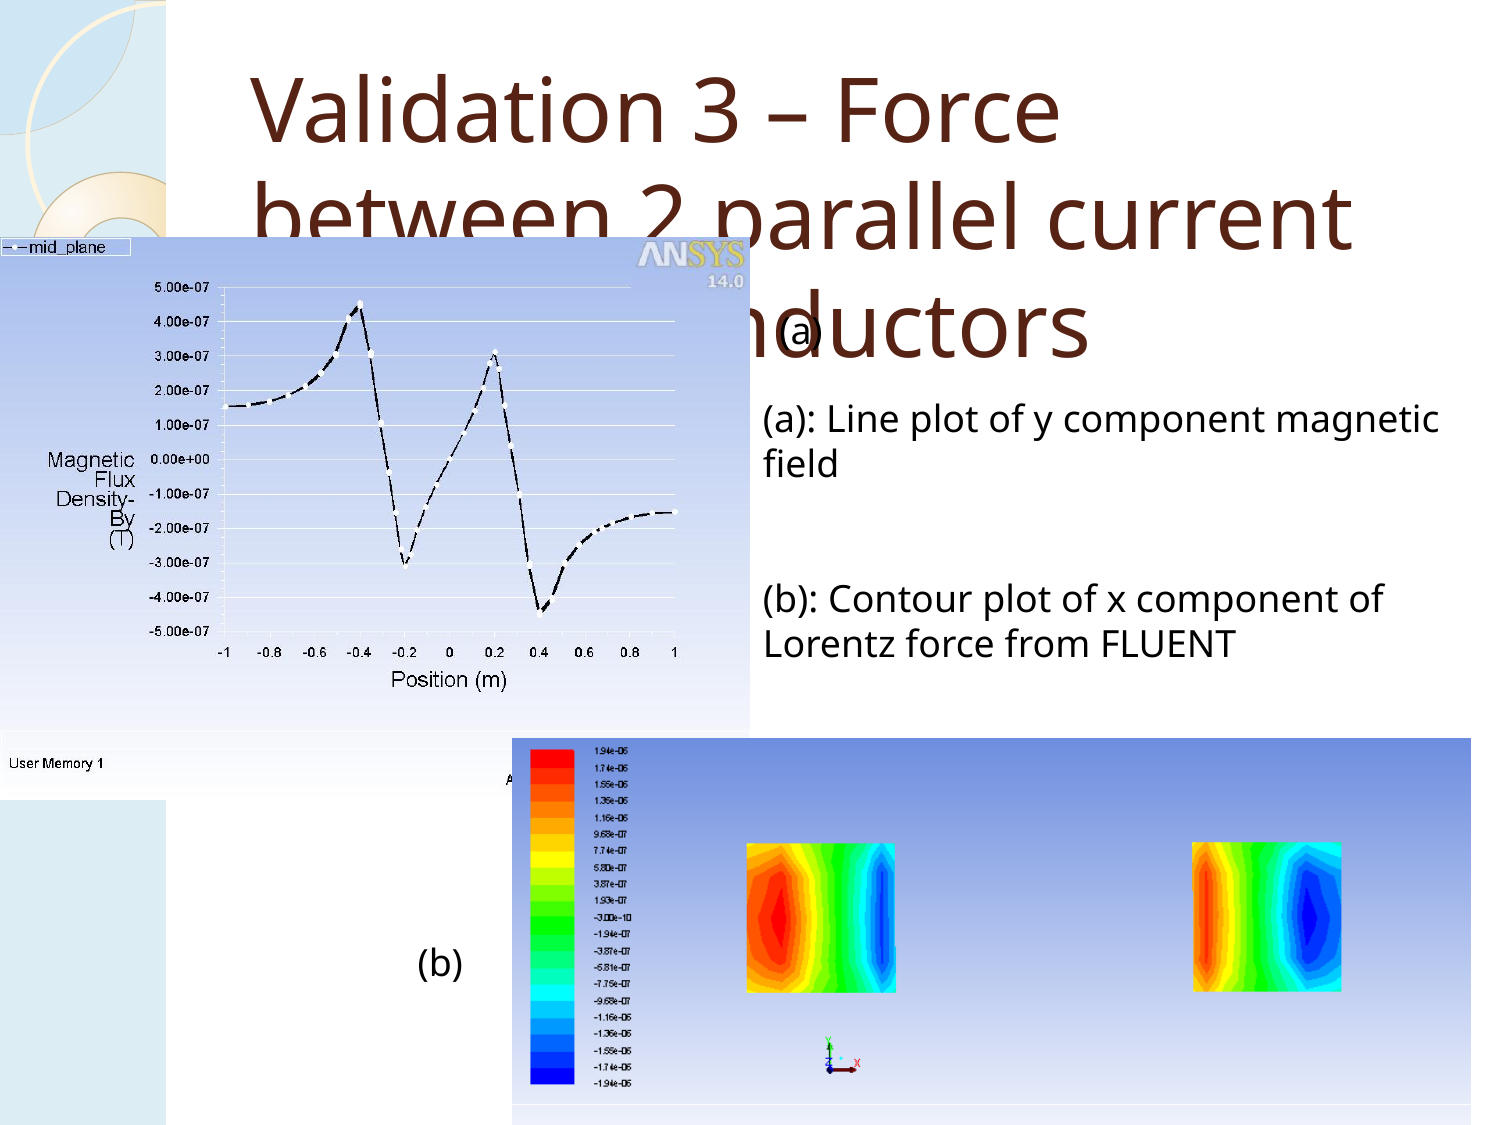

# Validation 3 – Force between 2 parallel current carrying conductors
(a)
(a): Line plot of y component magnetic field
(b): Contour plot of x component of Lorentz force from FLUENT
(b)